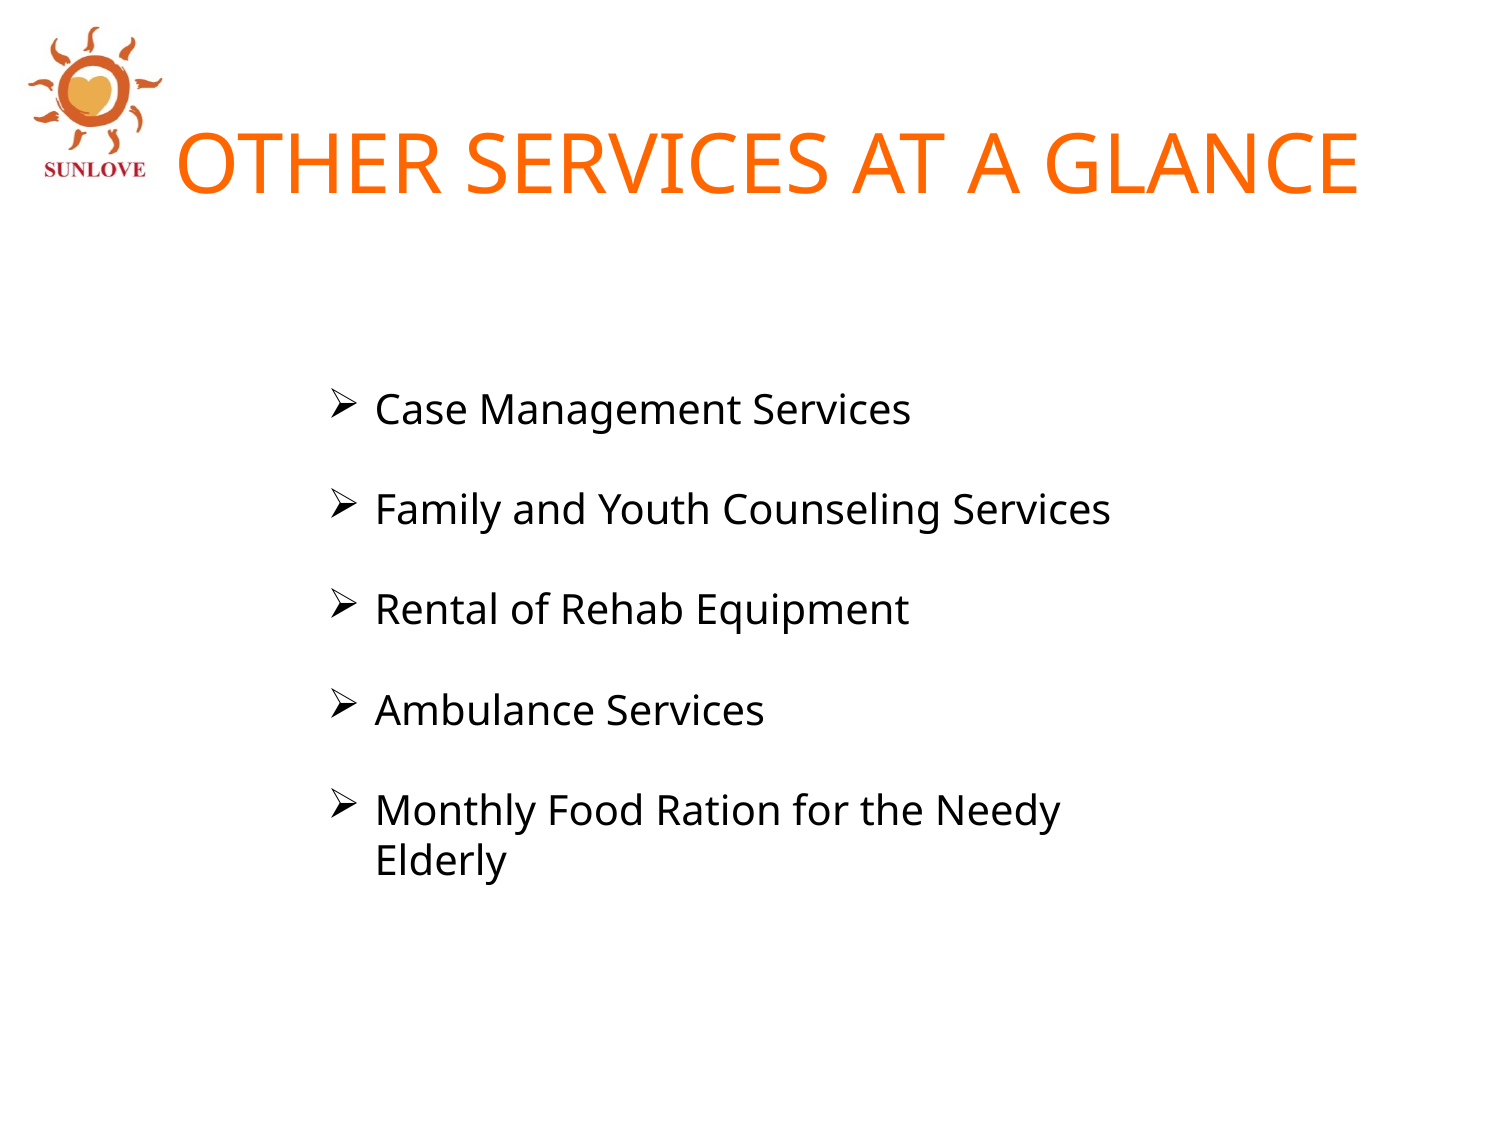

# OTHER SERVICES AT A GLANCE
Case Management Services
Family and Youth Counseling Services
Rental of Rehab Equipment
Ambulance Services
Monthly Food Ration for the Needy Elderly